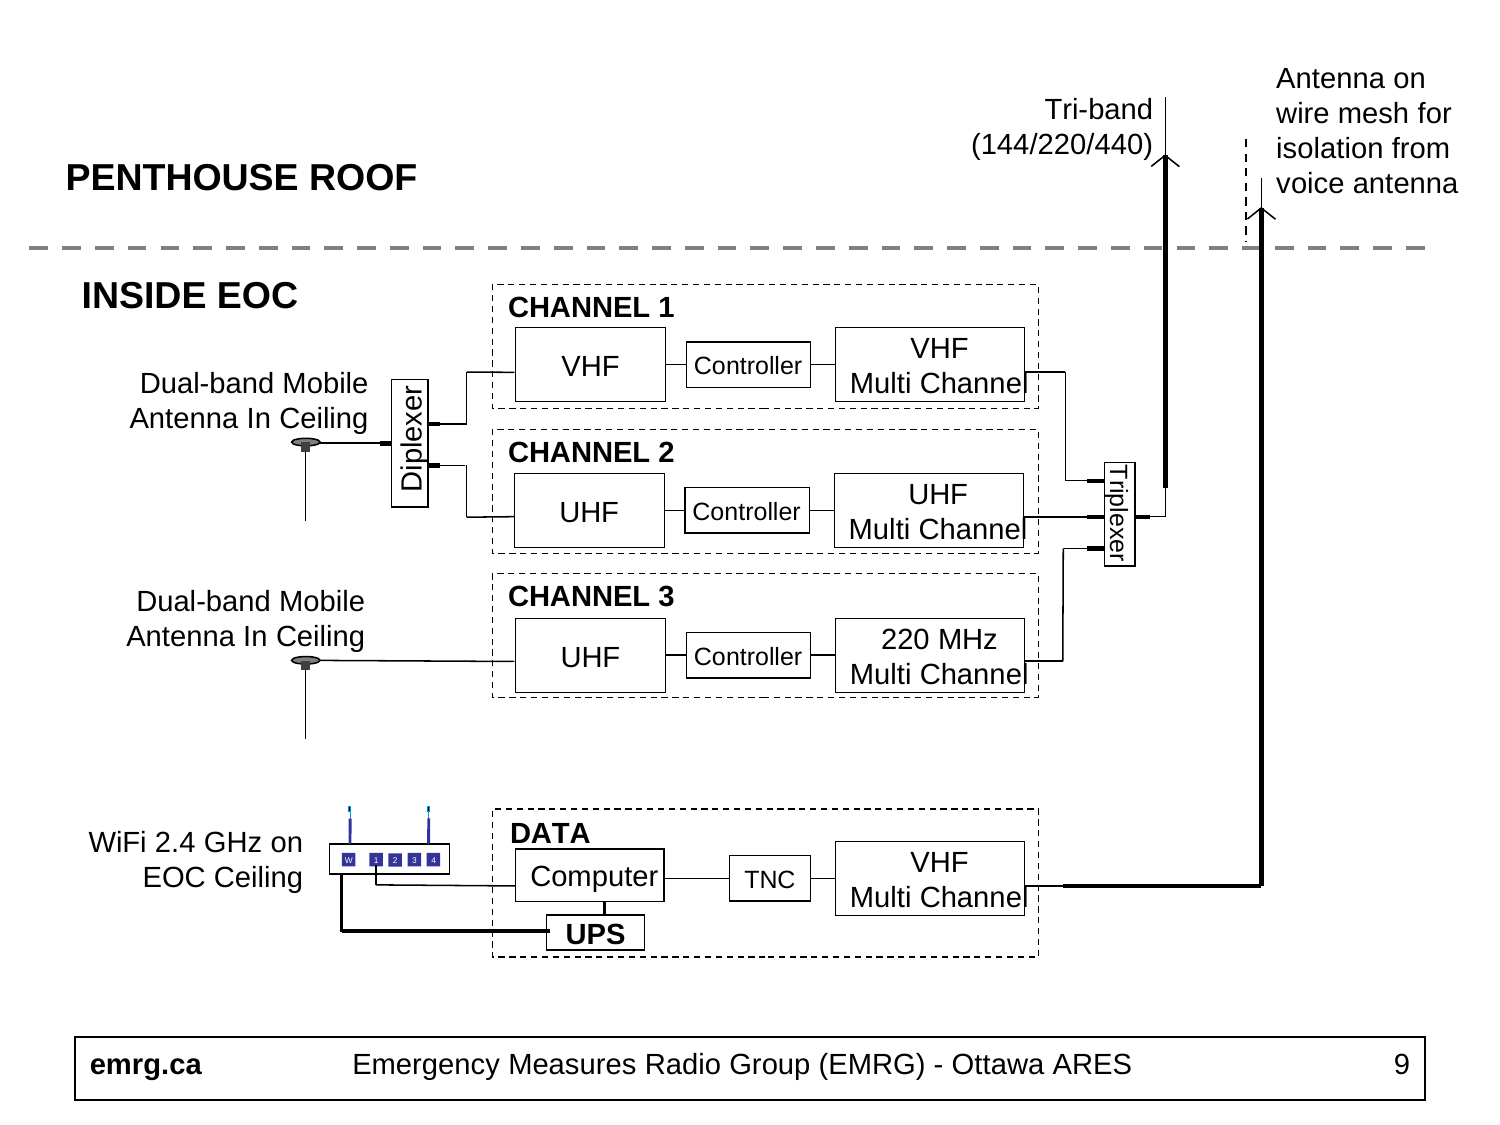

Antenna on wire mesh for isolation from voice antenna
Tri-band (144/220/440)
PENTHOUSE ROOF
INSIDE EOC
CHANNEL 1
VHF
VHF
Multi Channel
Controller
Dual-band Mobile Antenna In Ceiling
Diplexer
CHANNEL 2
Triplexer
UHF
UHF
Multi Channel
Controller
CHANNEL 3
Dual-band Mobile Antenna In Ceiling
UHF
220 MHz
Multi Channel
Controller
DATA
W
1
3
4
2
WiFi 2.4 GHz on EOC Ceiling
VHF
Multi Channel
Computer
TNC
UPS
Emergency Measures Radio Group (EMRG) - Ottawa ARES